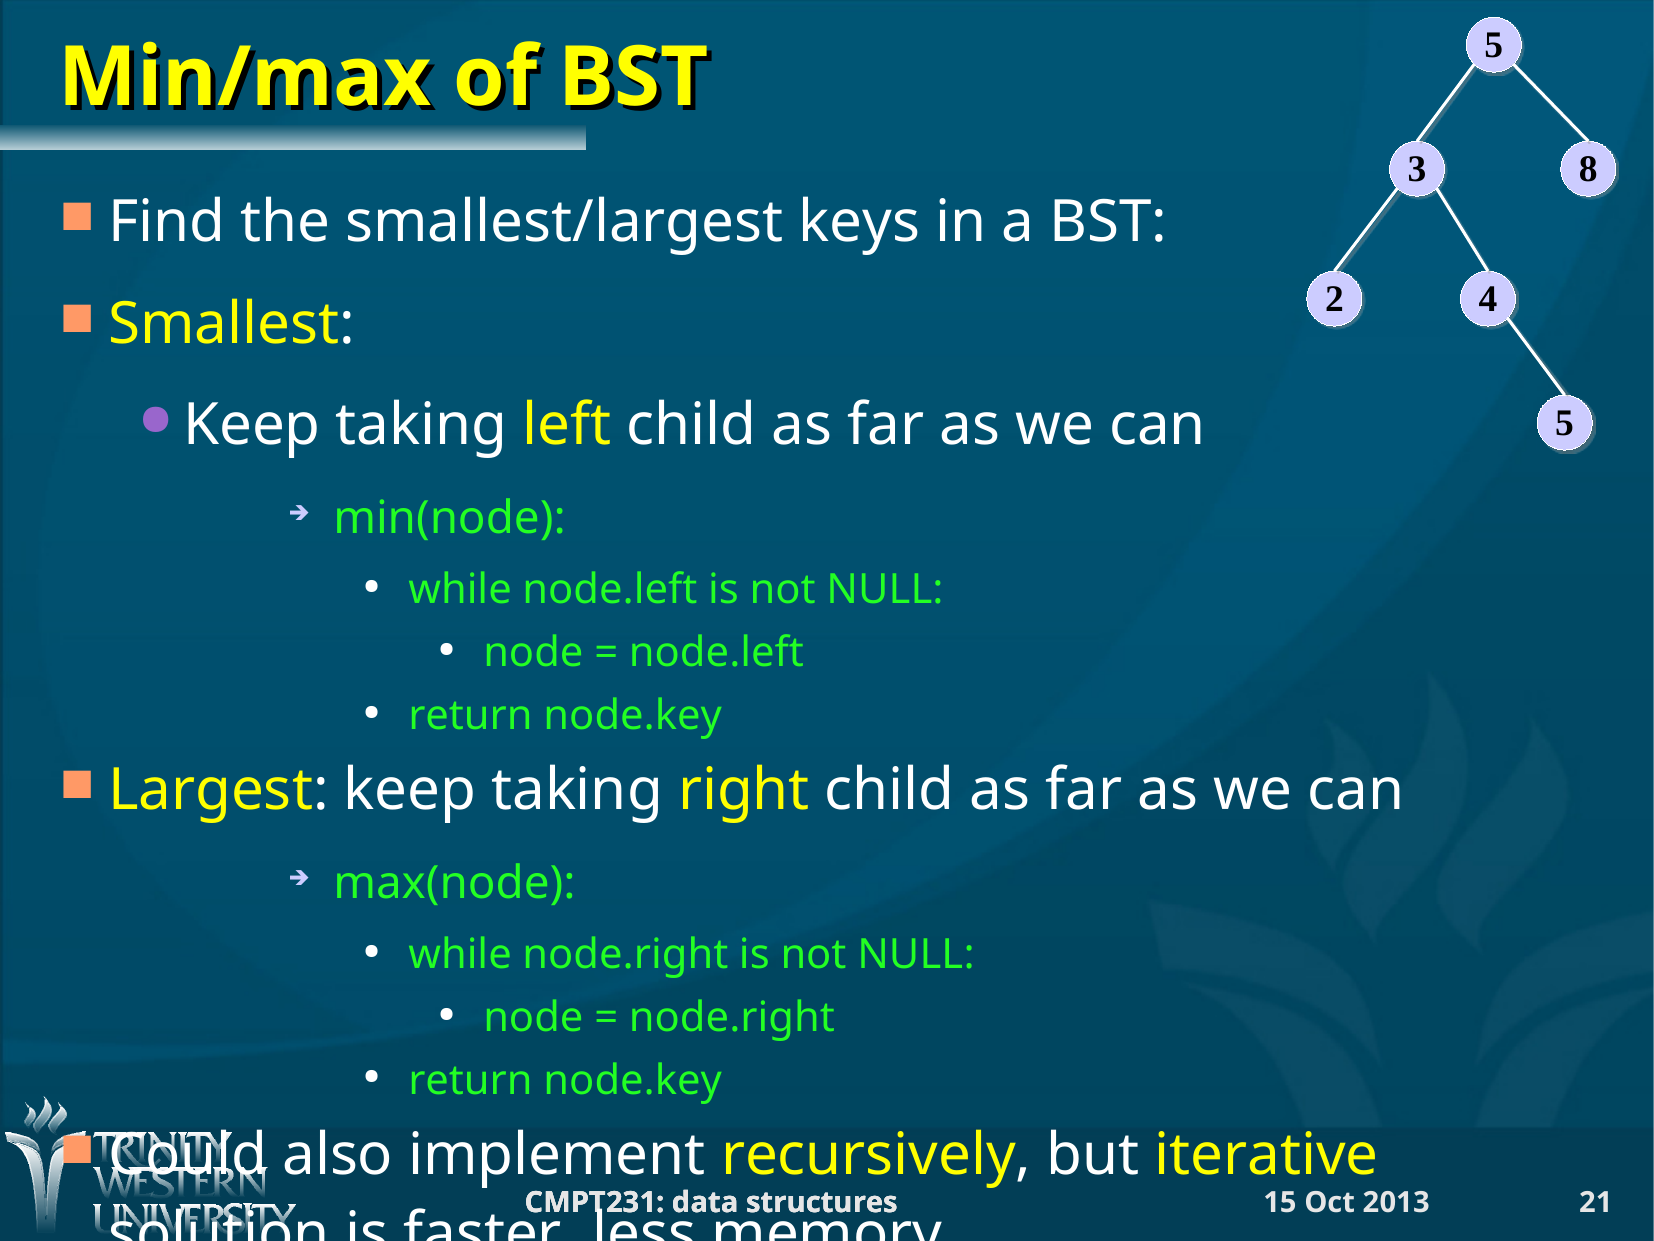

# Min/max of BST
5
3
8
Find the smallest/largest keys in a BST:
Smallest:
Keep taking left child as far as we can
min(node):
while node.left is not NULL:
node = node.left
return node.key
Largest: keep taking right child as far as we can
max(node):
while node.right is not NULL:
node = node.right
return node.key
Could also implement recursively, but iterative solution is faster, less memory
2
4
5
CMPT231: data structures
15 Oct 2013
21